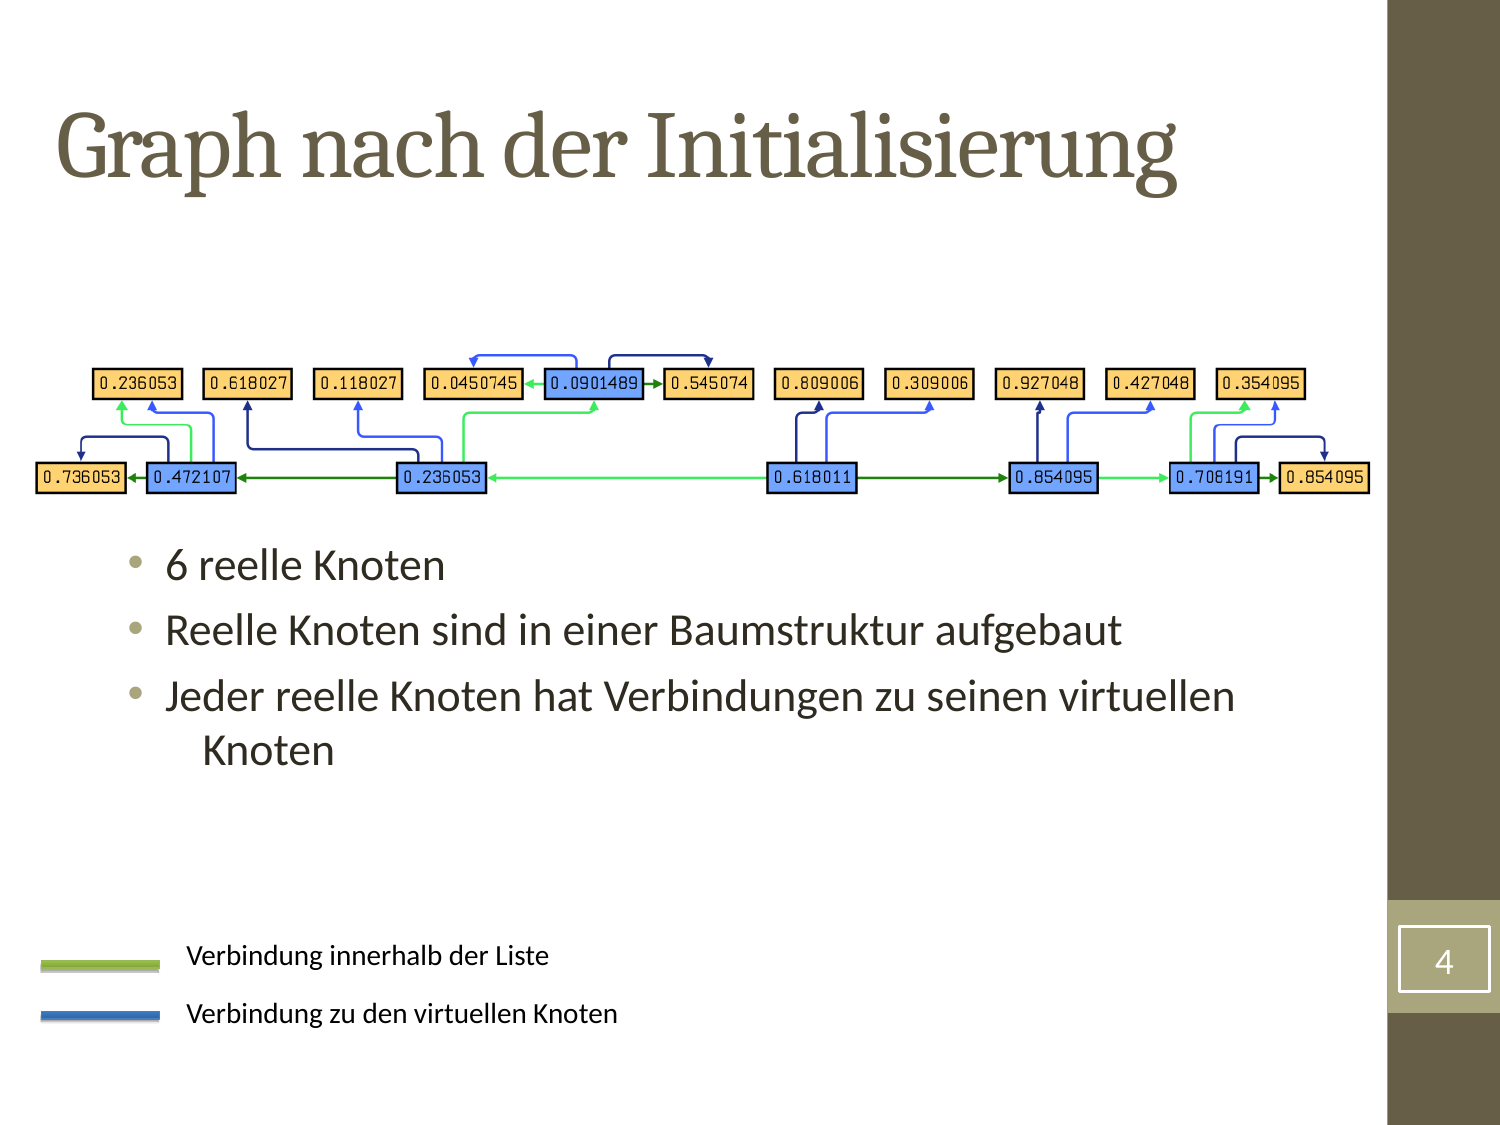

# Graph nach der Initialisierung
6 reelle Knoten
Reelle Knoten sind in einer Baumstruktur aufgebaut
Jeder reelle Knoten hat Verbindungen zu seinen virtuellen Knoten
Verbindung innerhalb der Liste
Verbindung zu den virtuellen Knoten